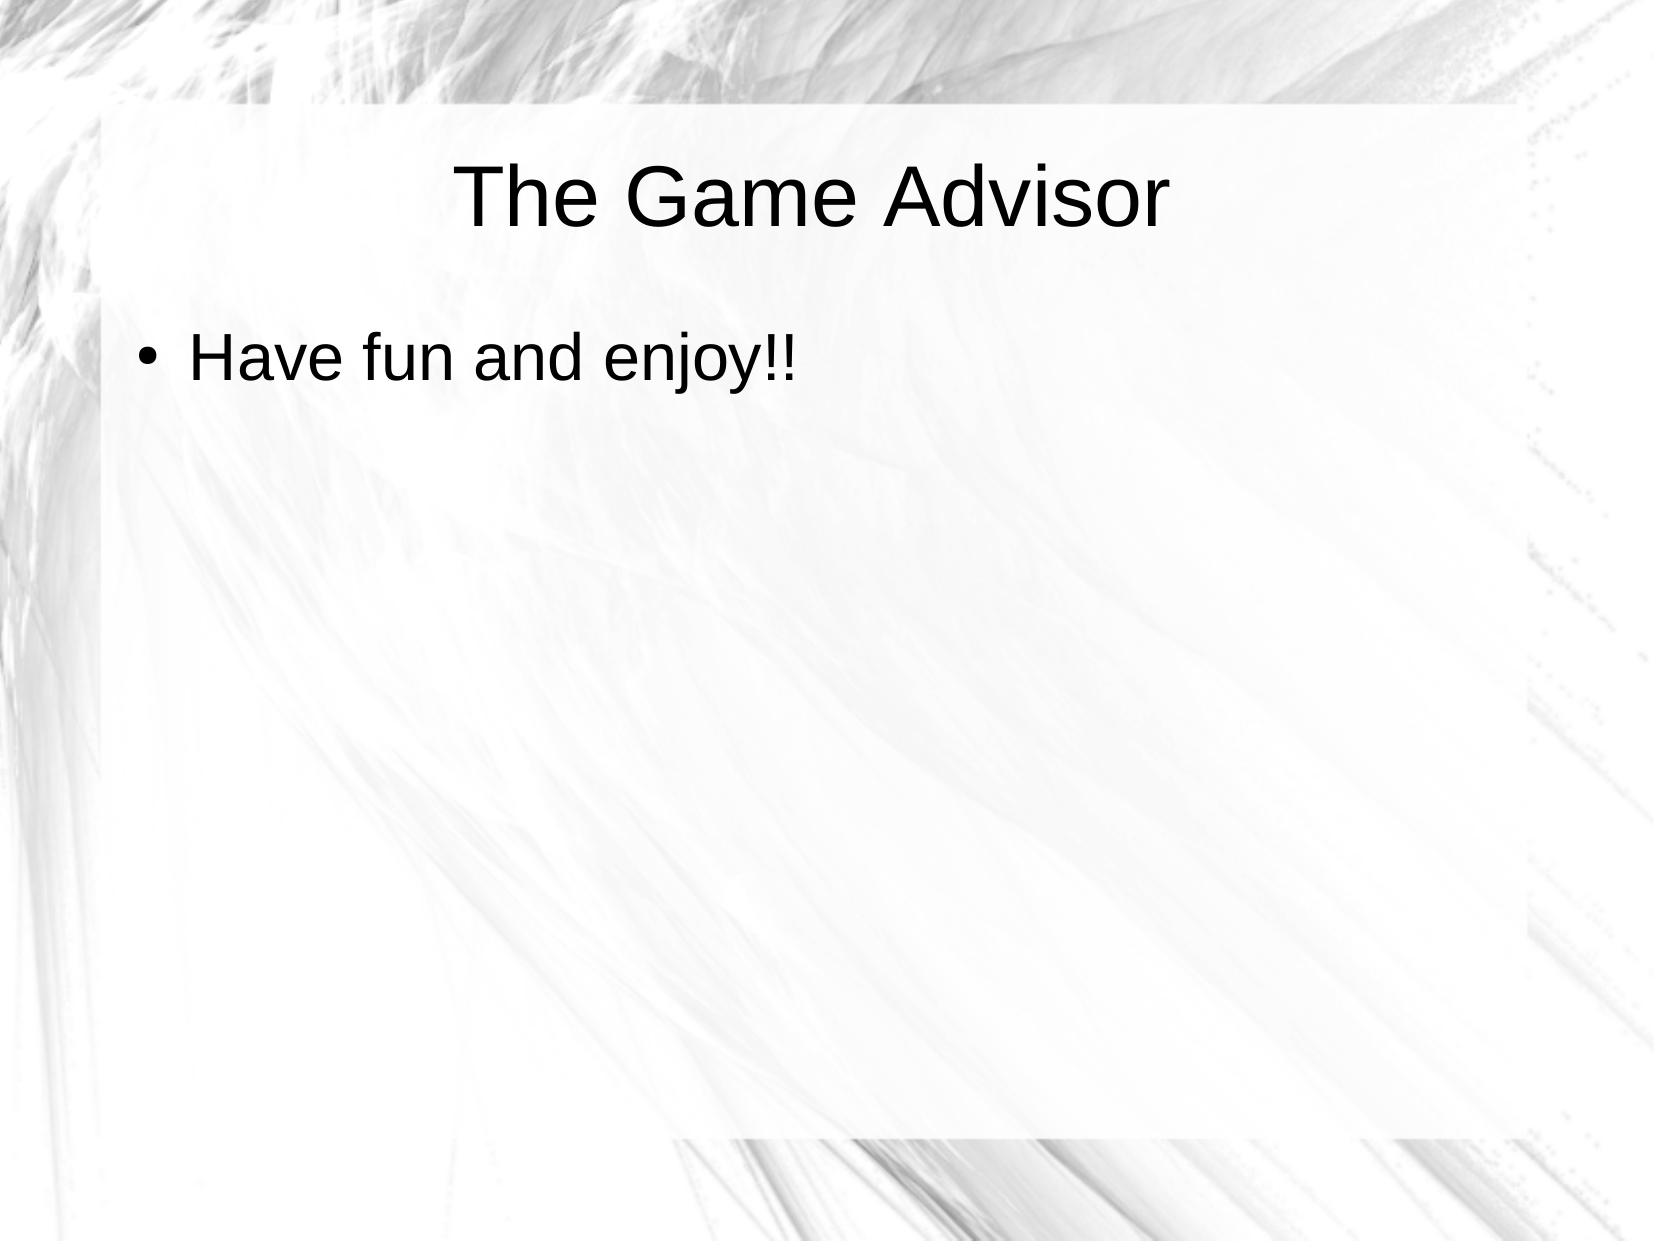

# The Game Advisor
Have fun and enjoy!!